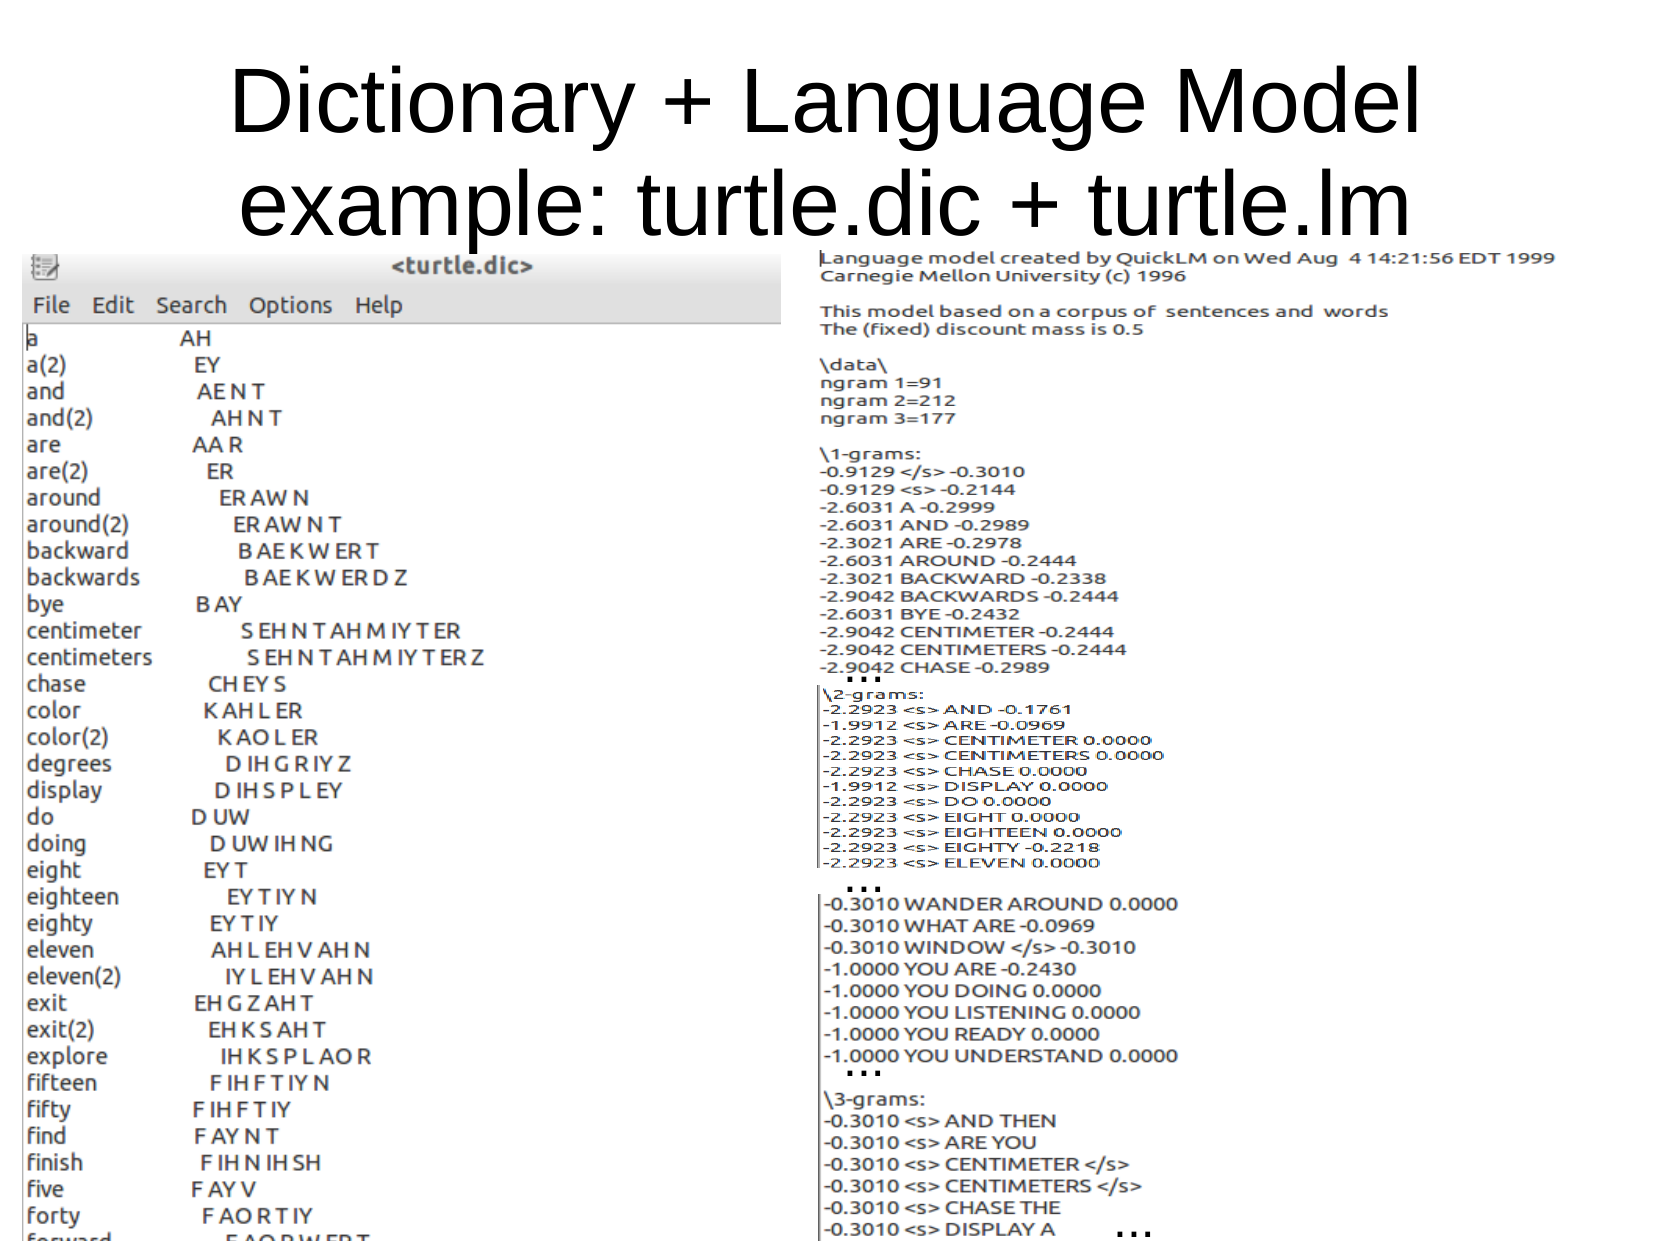

# Dictionary + Language Model example: turtle.dic + turtle.lm
...
...
...
...